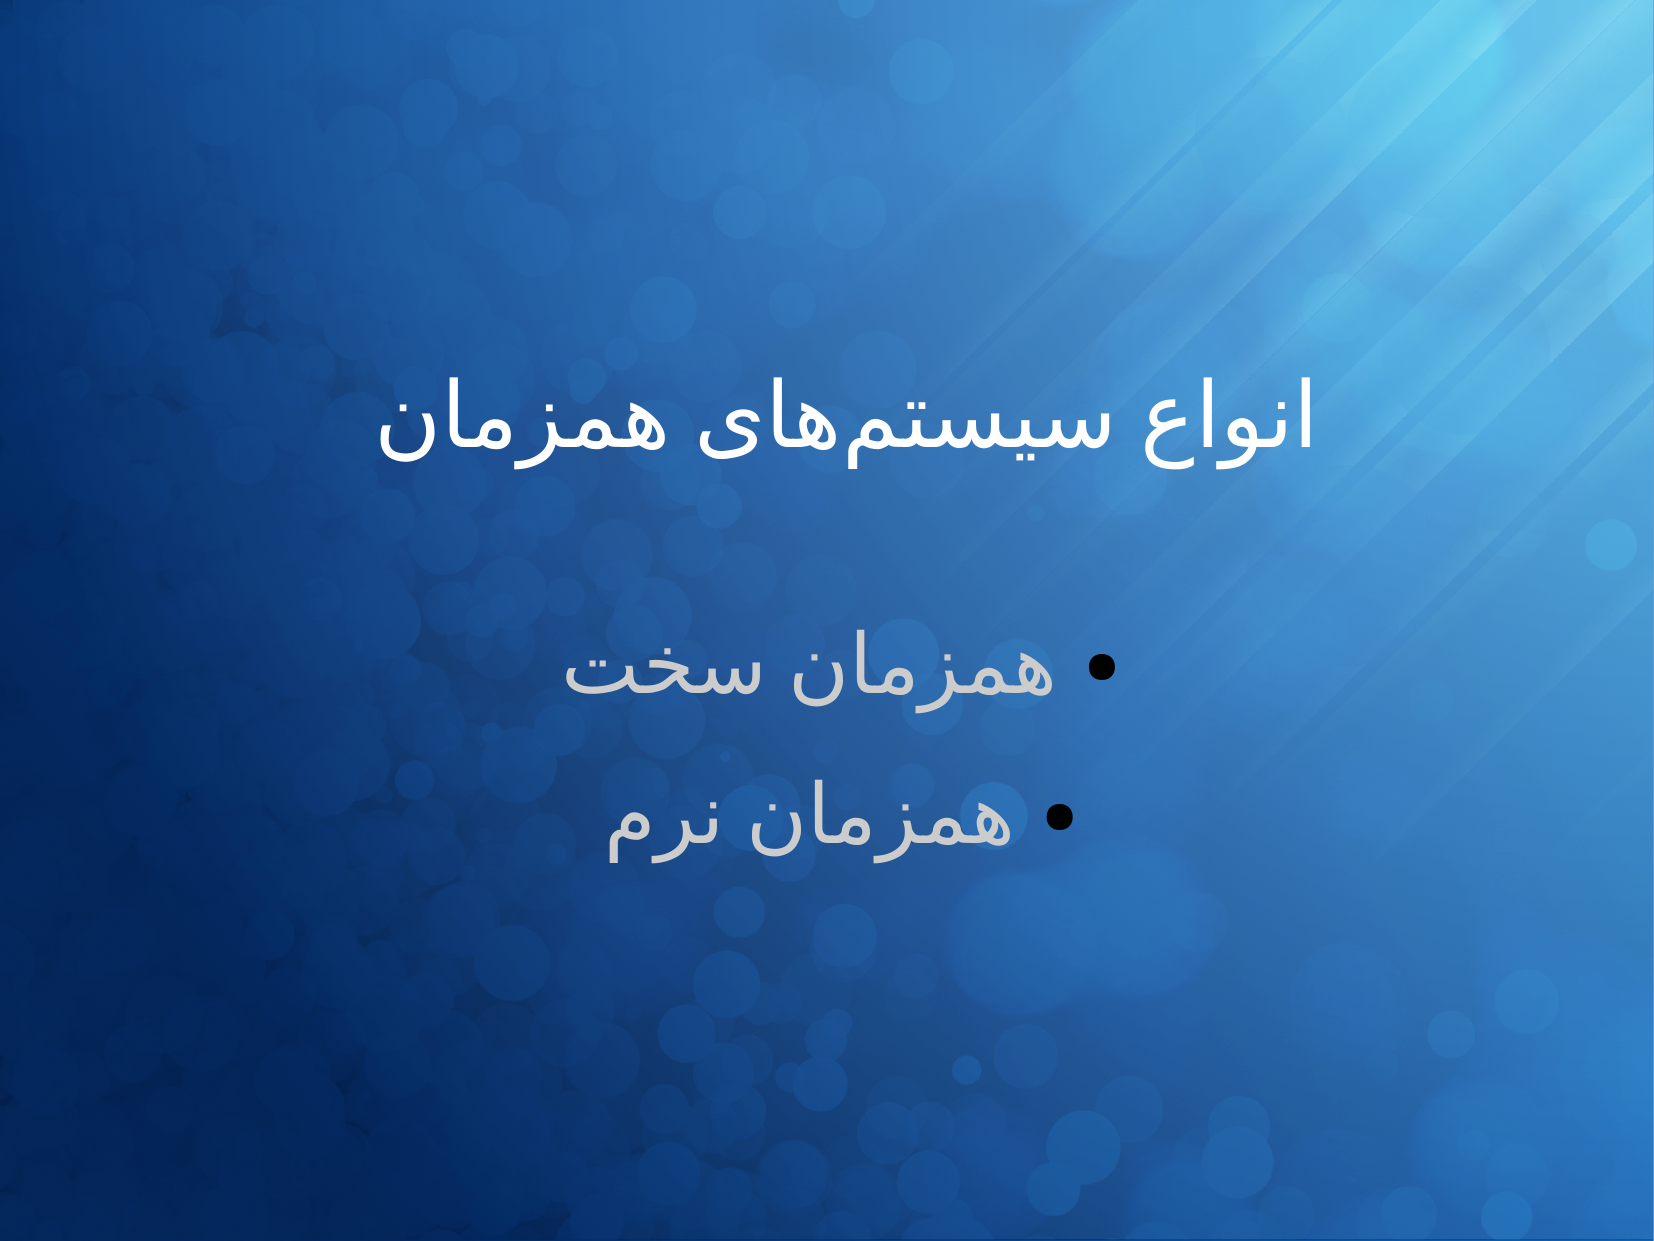

انواع سیستم‌های همزمان
# همزمان سخت
 همزمان نرم